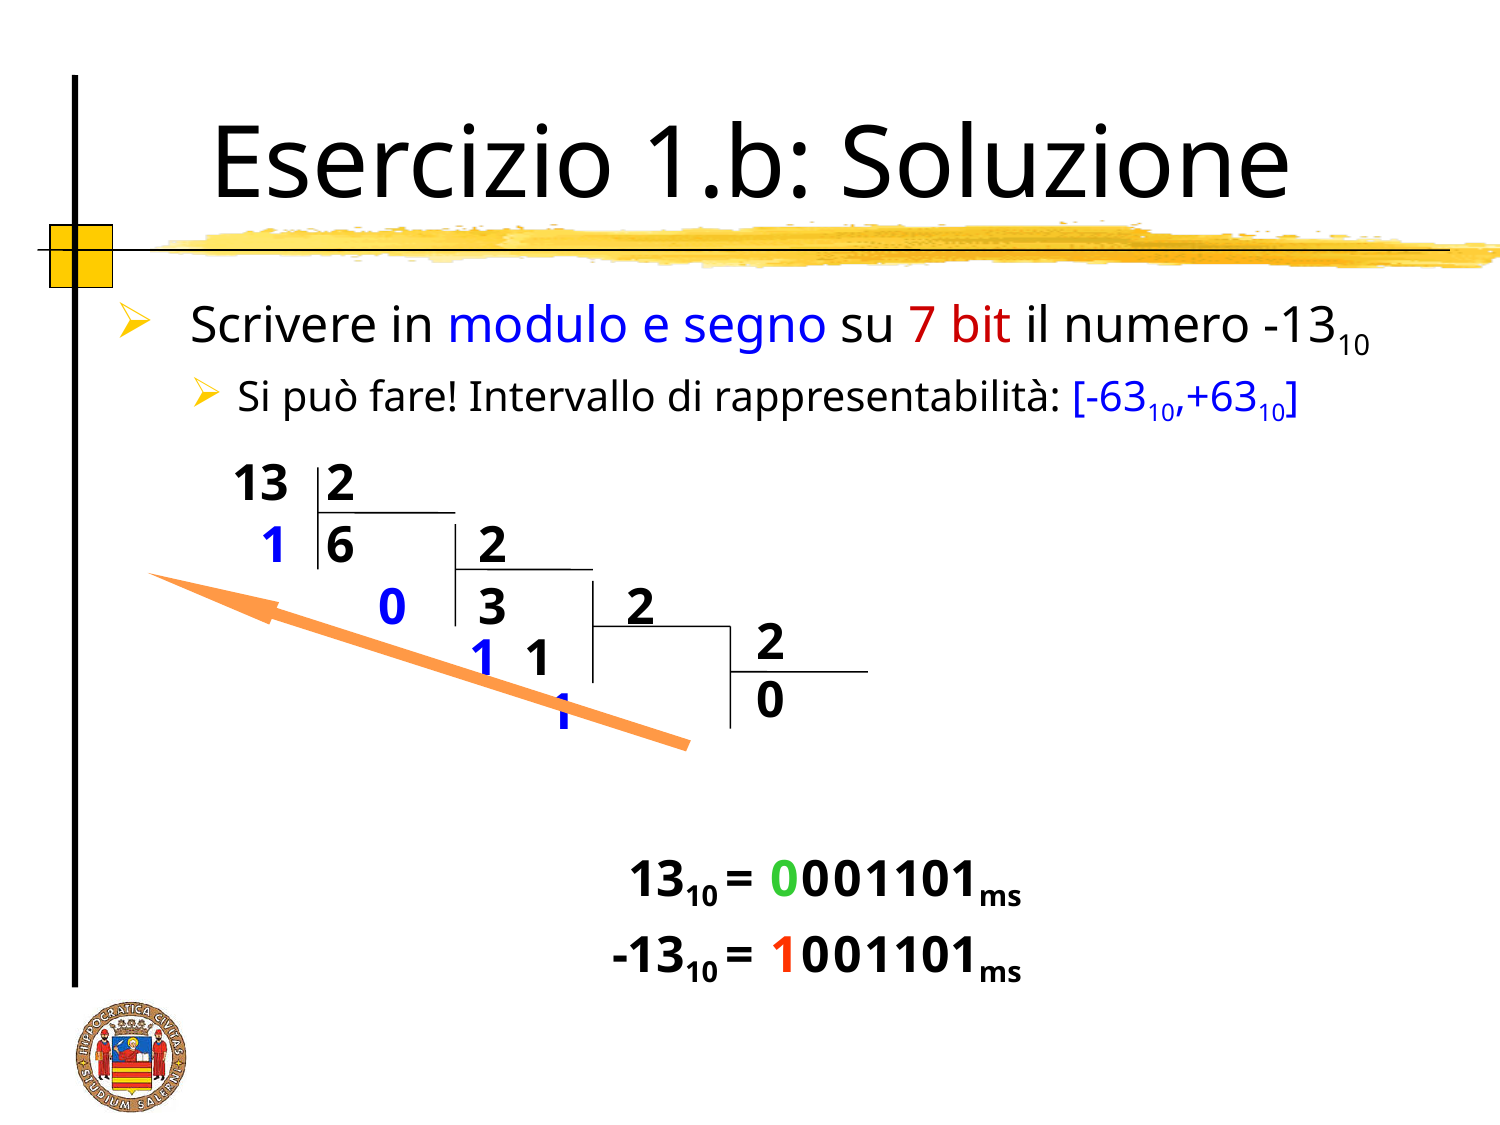

# Esercizio 1.b: Soluzione
Scrivere in modulo e segno su 7 bit il numero -1310
Si può fare! Intervallo di rappresentabilità: [-6310,+6310]
13
1
2
6	2
 0	3	2
 1 1
 1
2
0
-1310 = 1001101ms
1310 = 0001101ms
Linguaggi, Codifica e Rappresentazione dell’Informazione